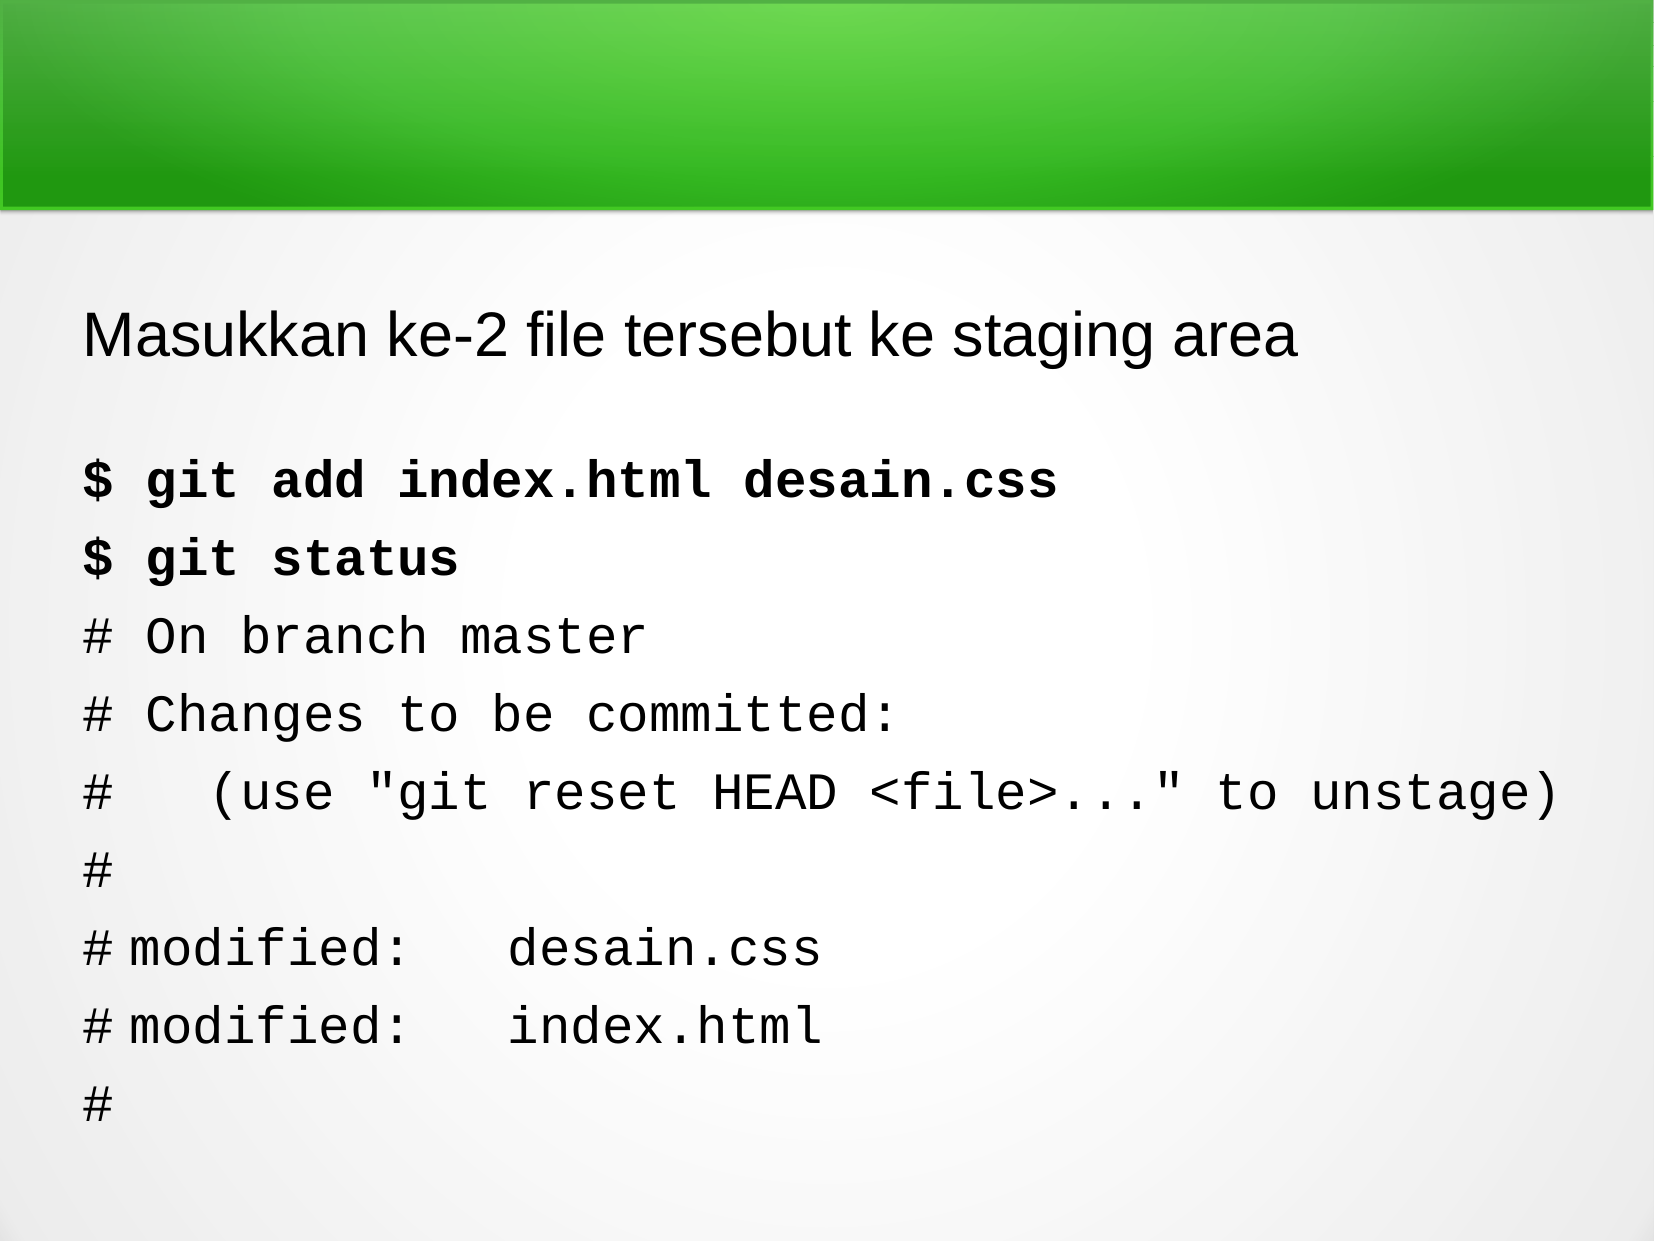

#
Masukkan ke-2 file tersebut ke staging area
$ git add index.html desain.css
$ git status
# On branch master
# Changes to be committed:
# (use "git reset HEAD <file>..." to unstage)
#
#	modified: desain.css
#	modified: index.html
#